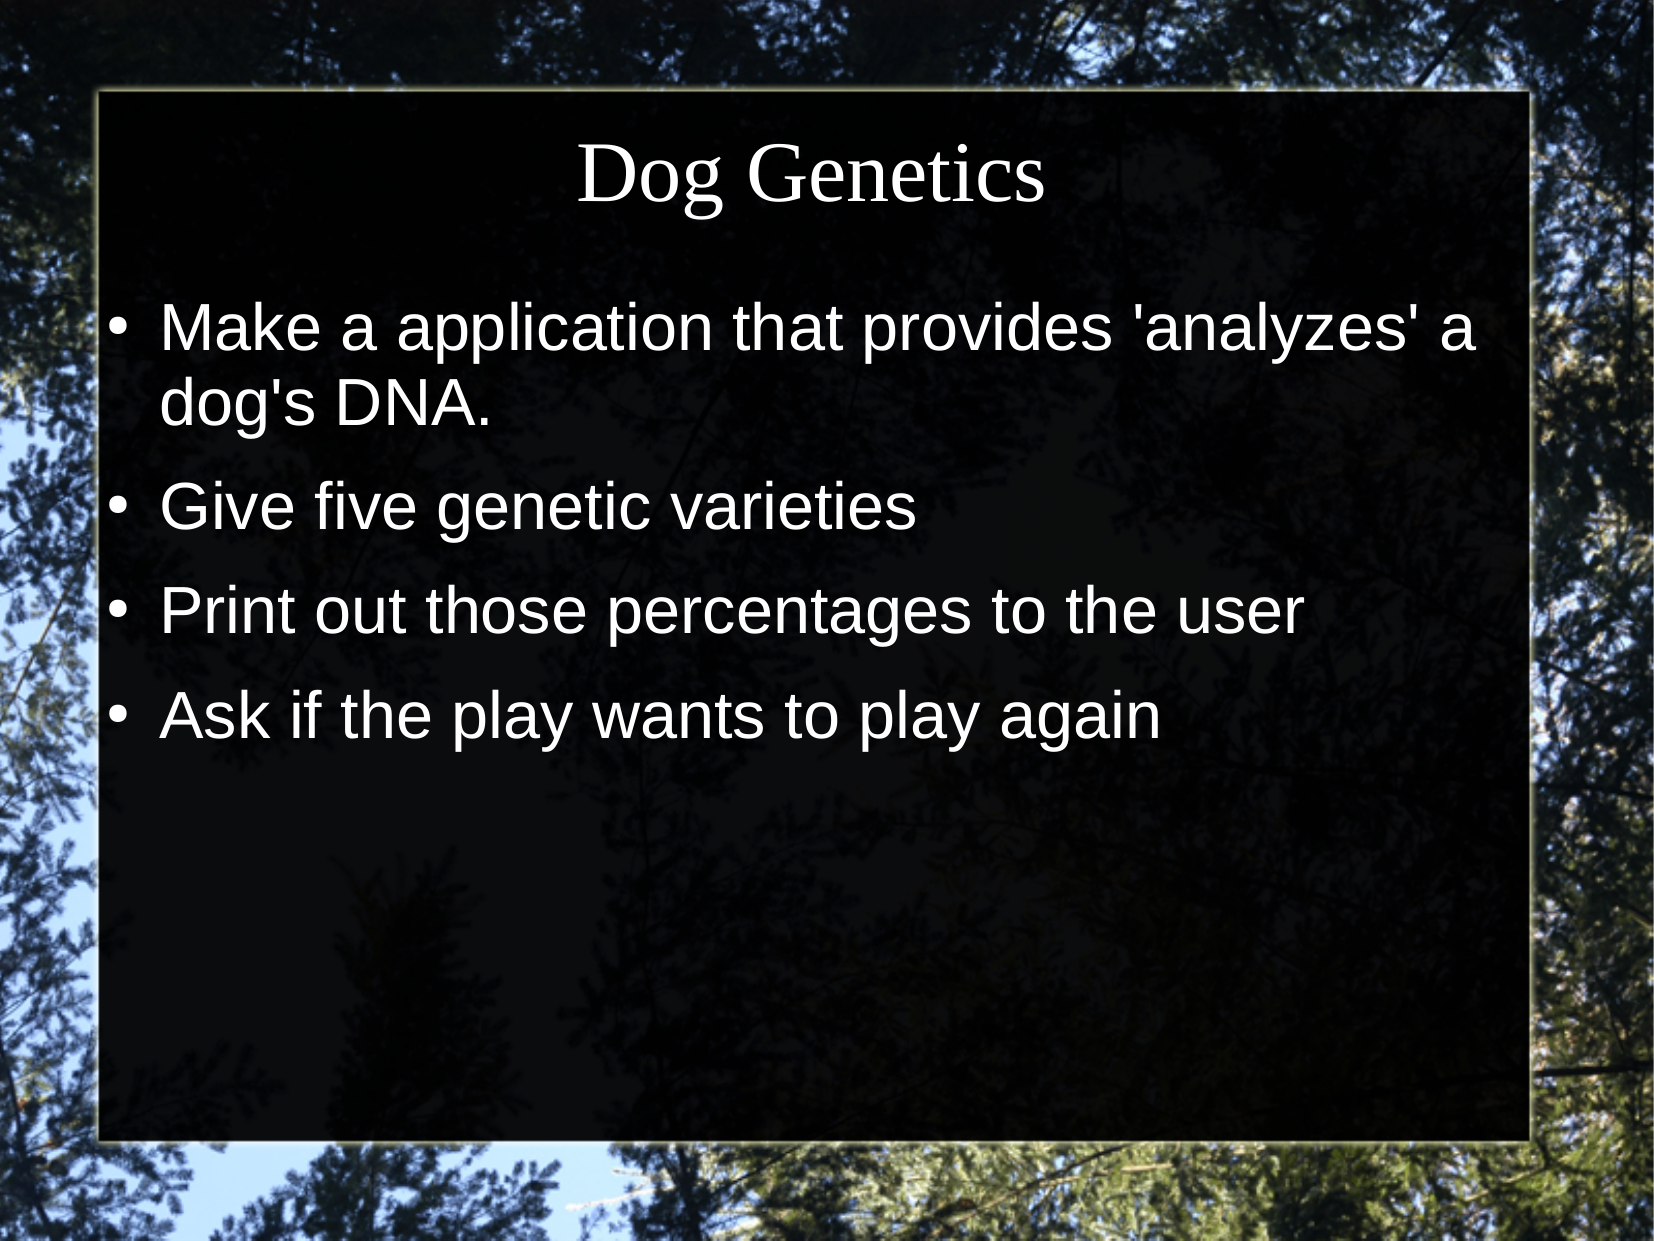

# Dog Genetics
Make a application that provides 'analyzes' a dog's DNA.
Give five genetic varieties
Print out those percentages to the user
Ask if the play wants to play again